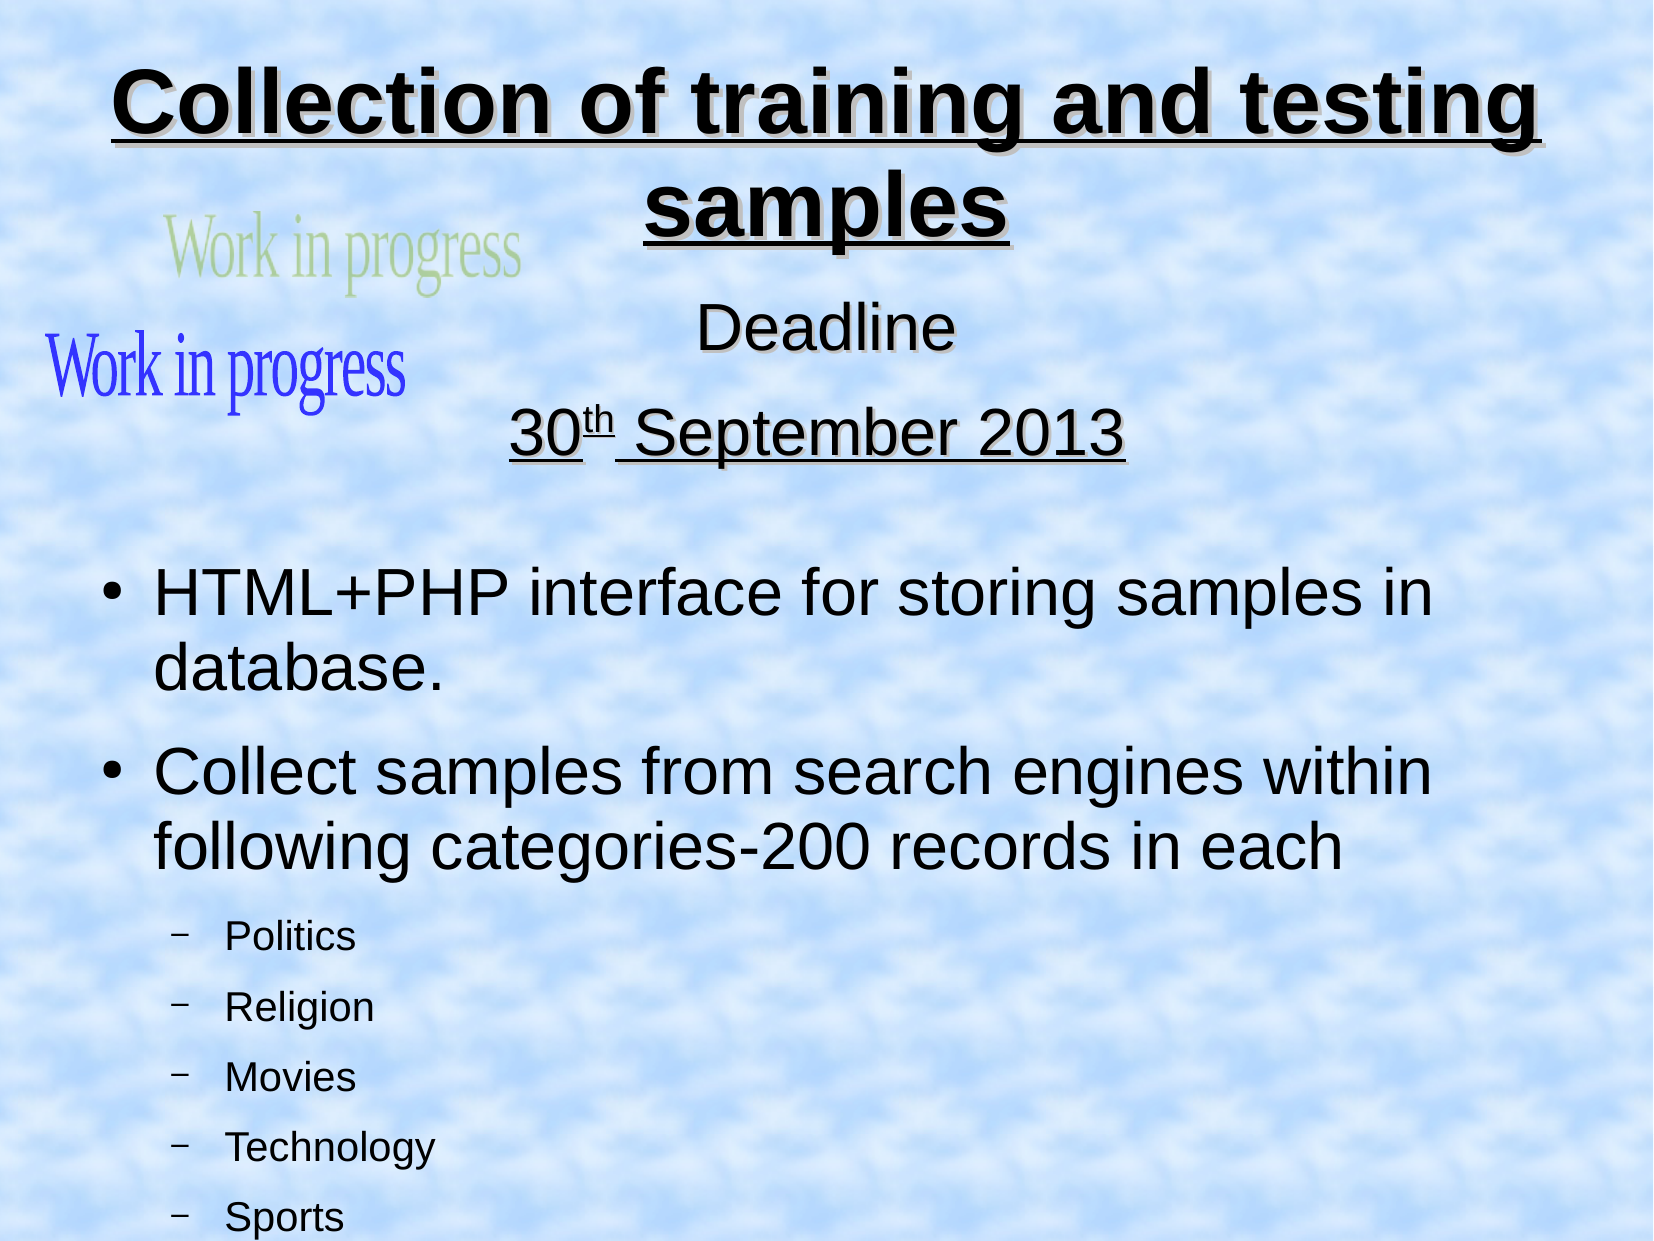

# Collection of training and testing samples
Deadline
30th September 2013
Work in progress
HTML+PHP interface for storing samples in database.
Collect samples from search engines within following categories-200 records in each
Politics
Religion
Movies
Technology
Sports